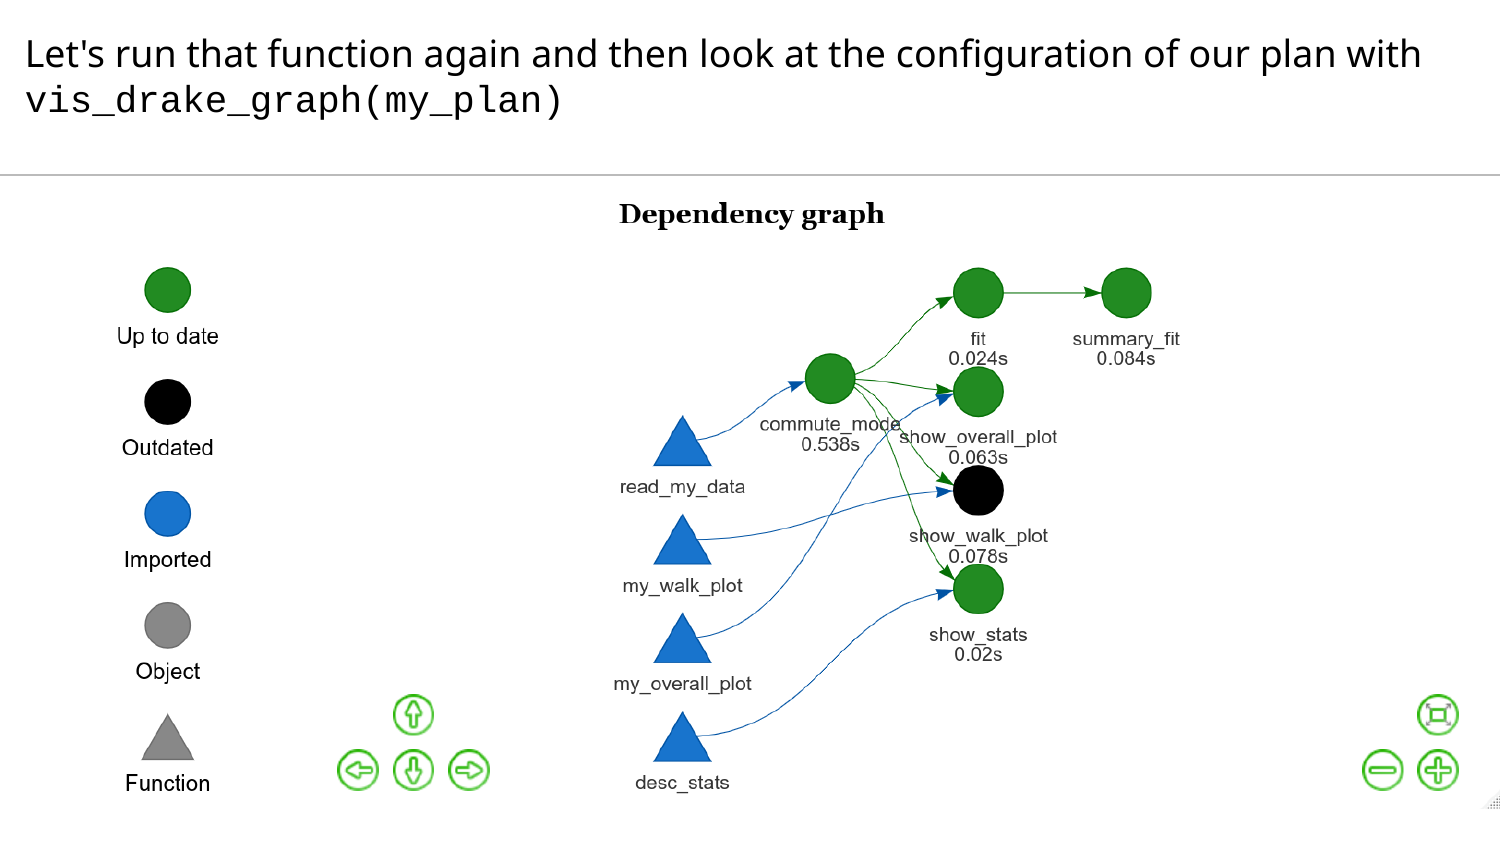

Let's run that function again and then look at the configuration of our plan with vis_drake_graph(my_plan)